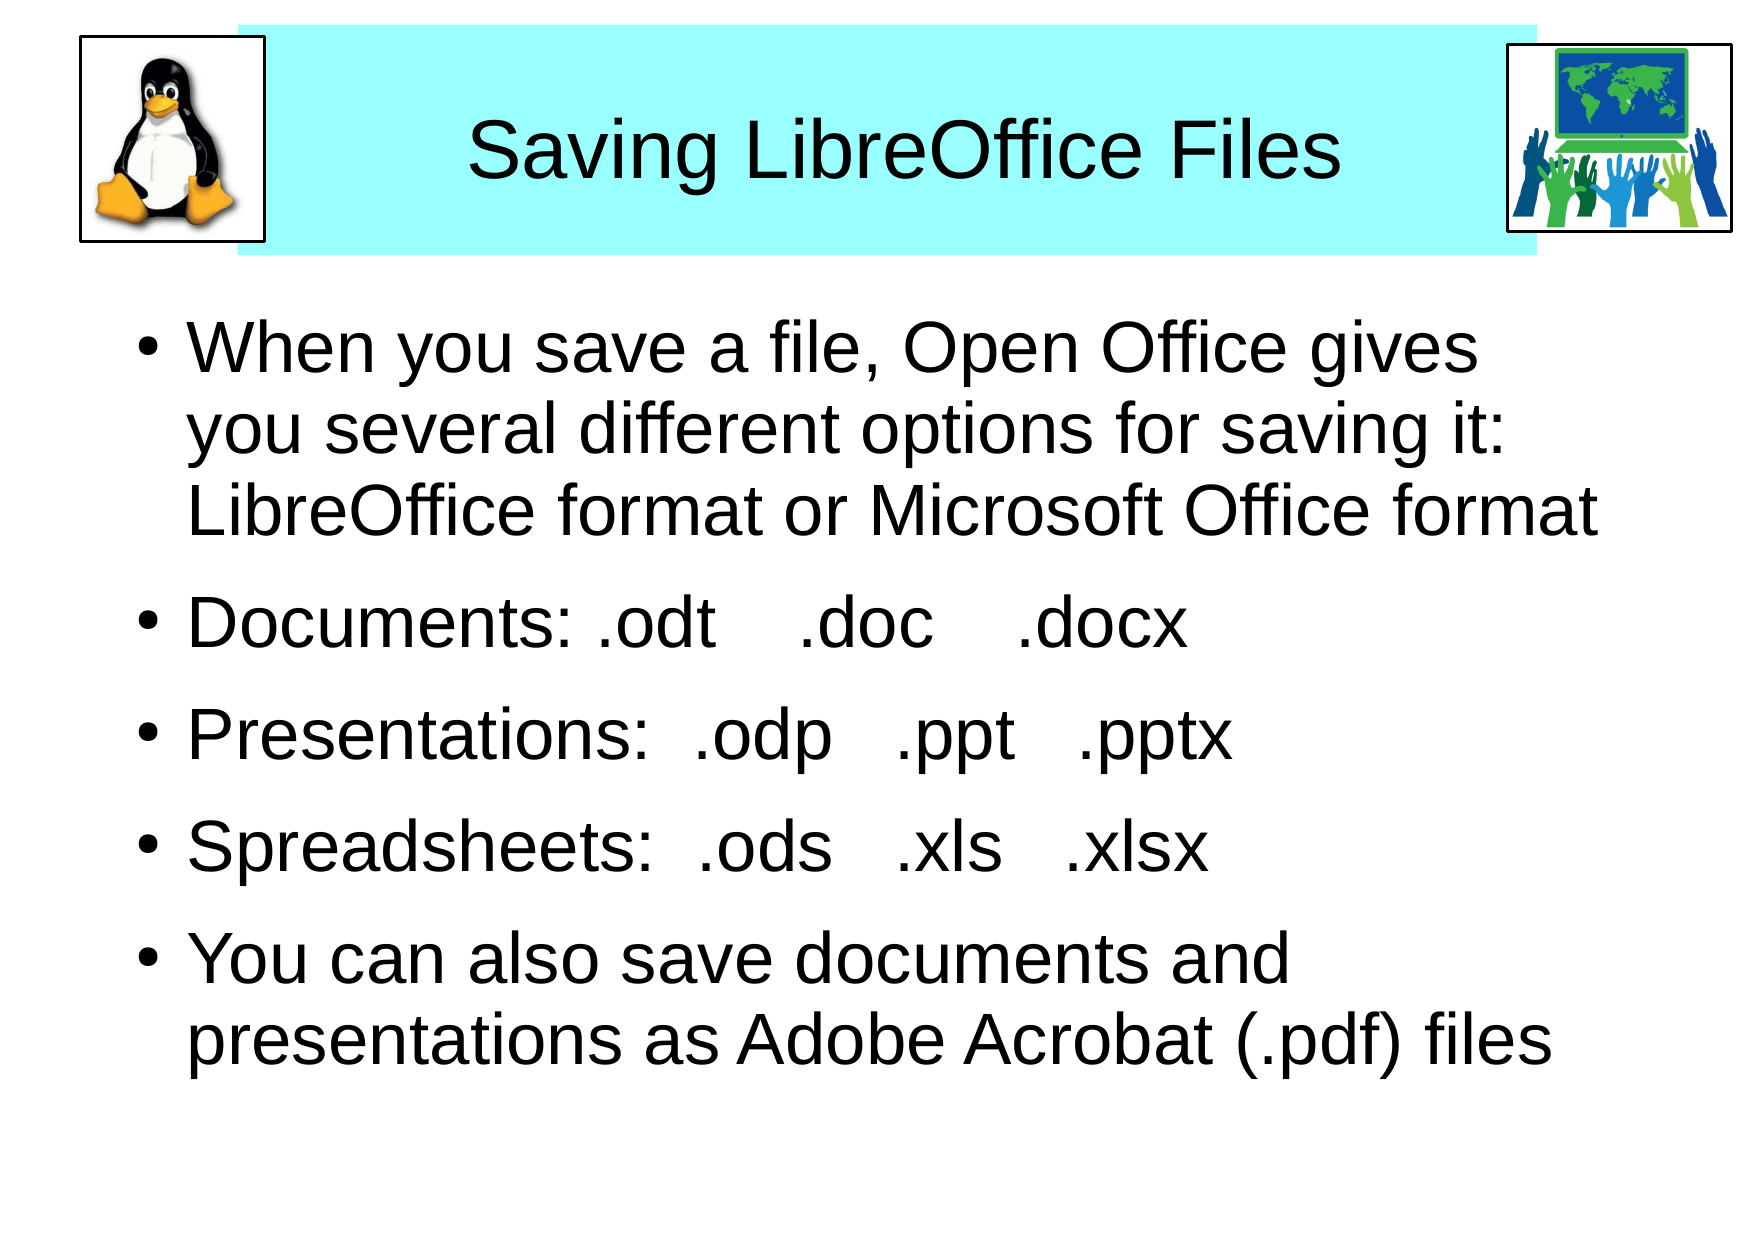

# Saving LibreOffice Files
When you save a file, Open Office gives you several different options for saving it: LibreOffice format or Microsoft Office format
Documents: .odt .doc .docx
Presentations: .odp .ppt .pptx
Spreadsheets: .ods .xls .xlsx
You can also save documents and presentations as Adobe Acrobat (.pdf) files